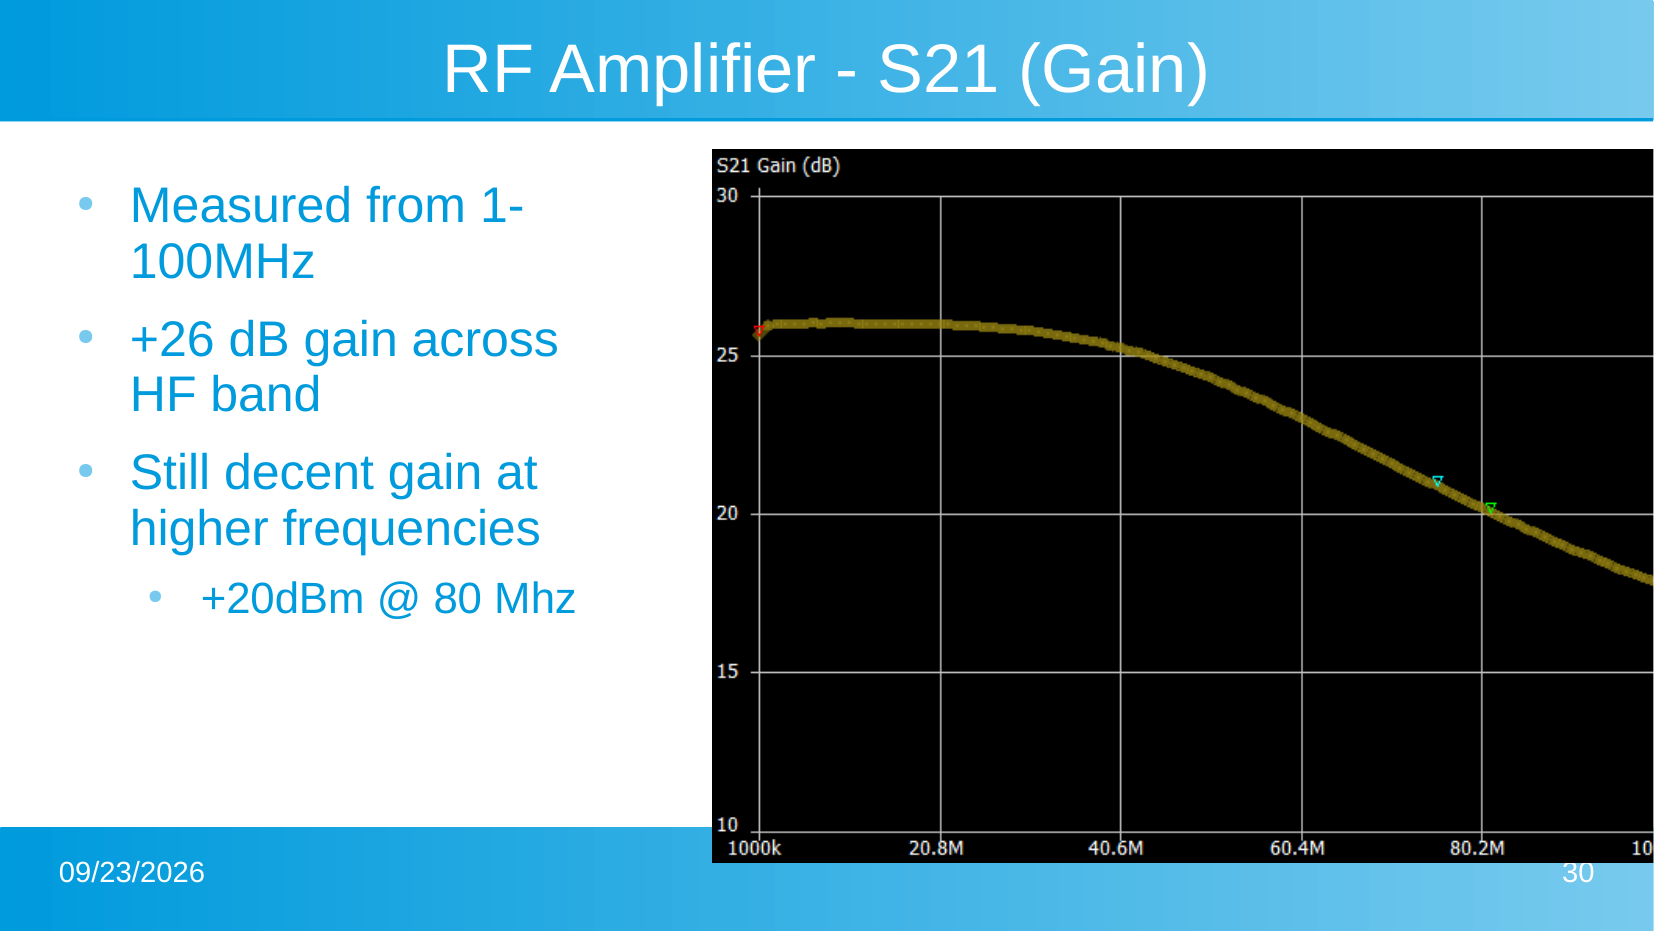

# RF Amplifier - S21 (Gain)
Measured from 1-100MHz
+26 dB gain across HF band
Still decent gain at higher frequencies
+20dBm @ 80 Mhz
30